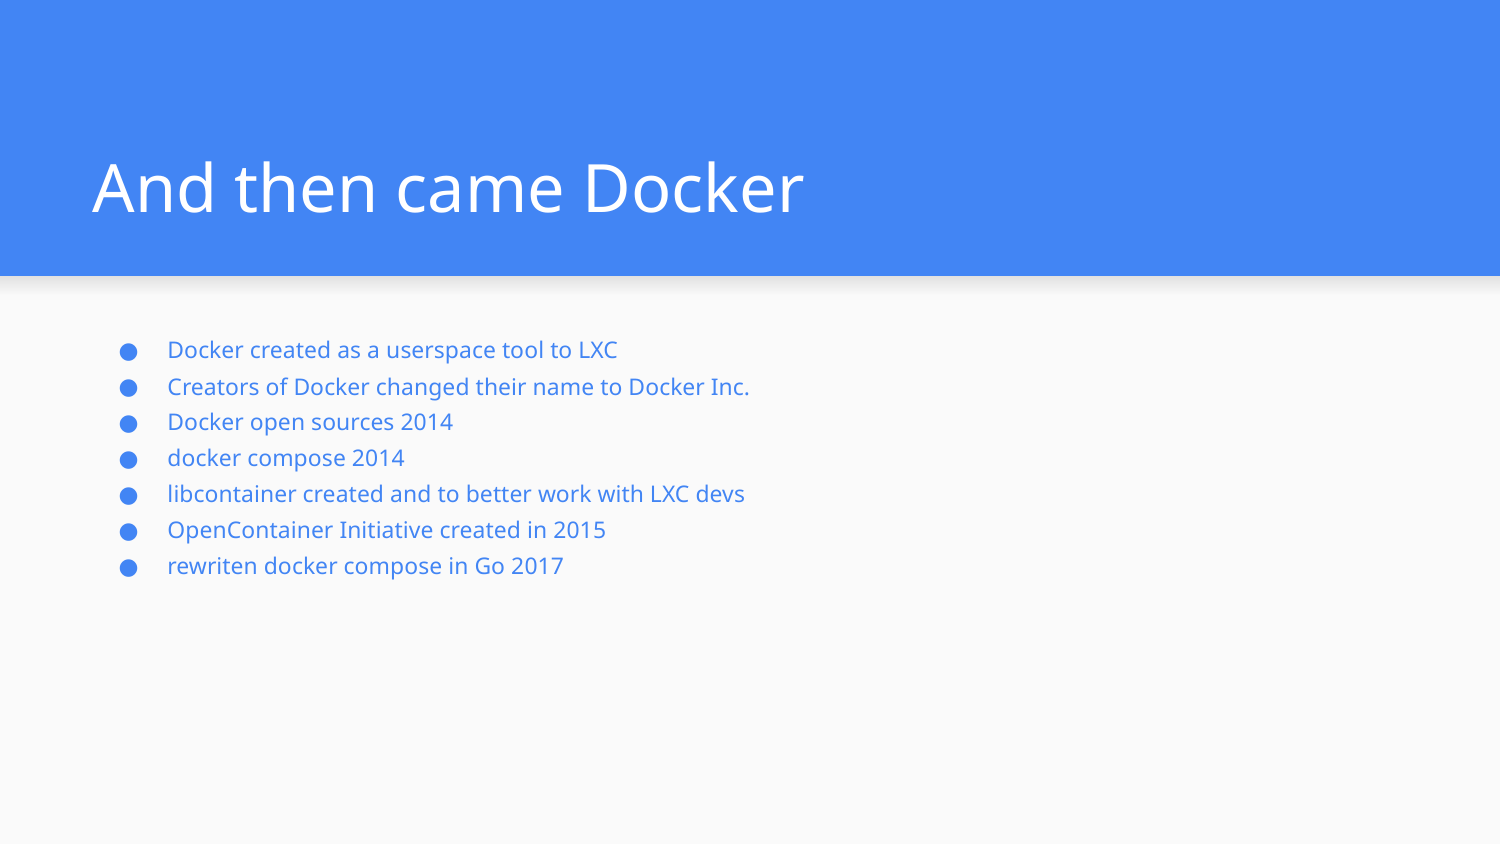

# And then came Docker
Docker created as a userspace tool to LXC
Creators of Docker changed their name to Docker Inc.
Docker open sources 2014
docker compose 2014
libcontainer created and to better work with LXC devs
OpenContainer Initiative created in 2015
rewriten docker compose in Go 2017